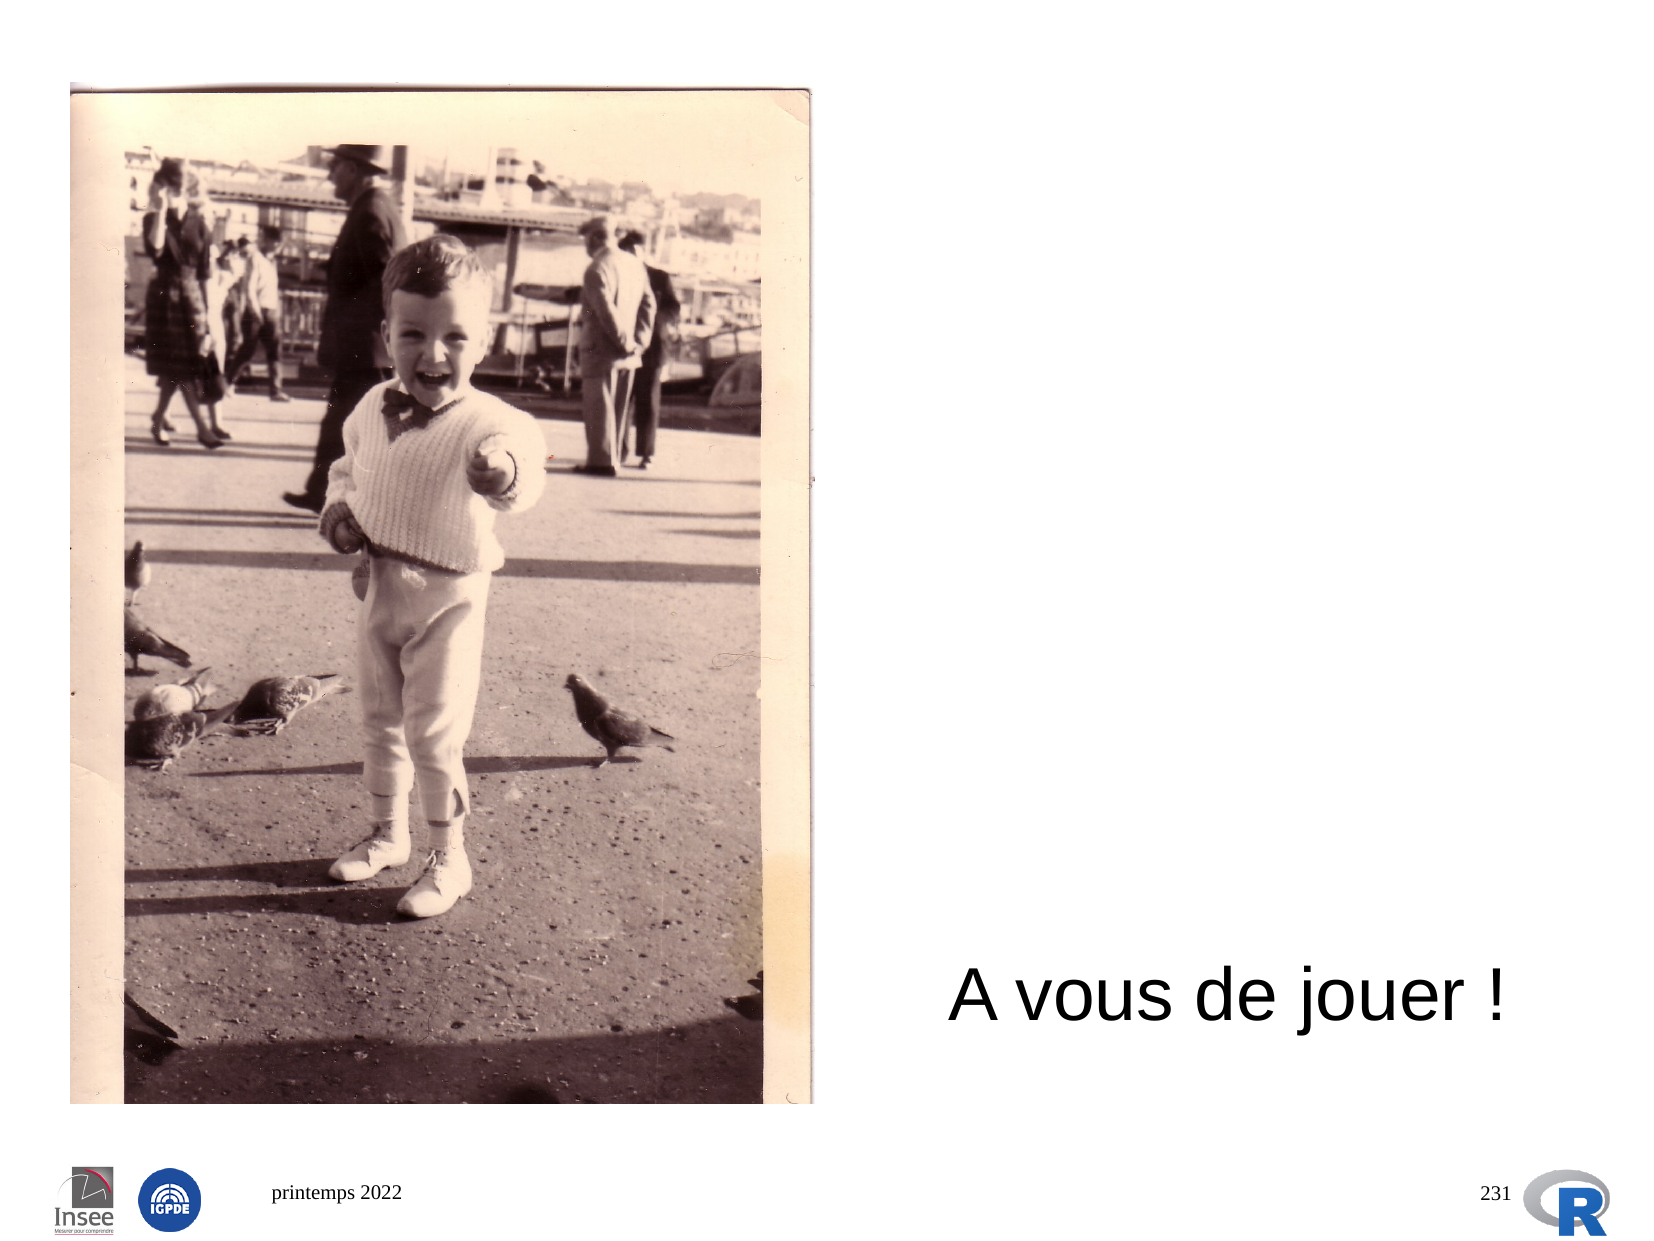

# A vous de jouer !
printemps 2022
231